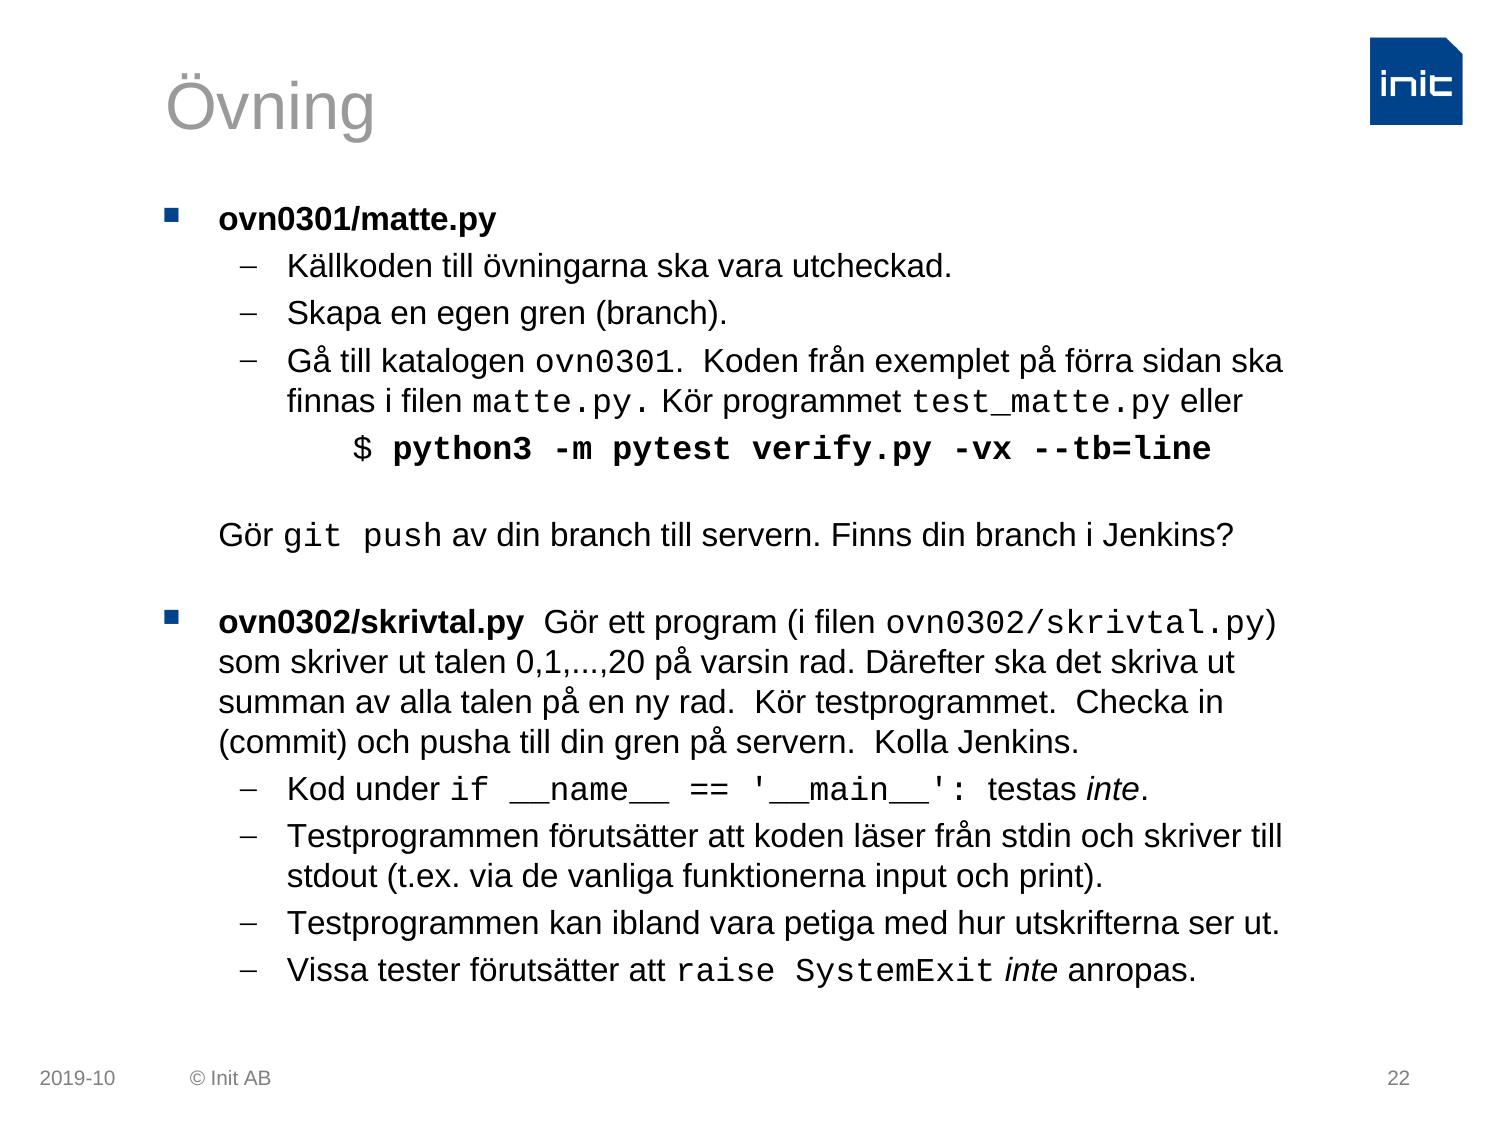

Övning
ovn0301/matte.py
Källkoden till övningarna ska vara utcheckad.
Skapa en egen gren (branch).
Gå till katalogen ovn0301. Koden från exemplet på förra sidan ska finnas i filen matte.py. Kör programmet test_matte.py eller
$ python3 -m pytest verify.py -vx --tb=line
Gör git push av din branch till servern. Finns din branch i Jenkins?
ovn0302/skrivtal.py Gör ett program (i filen ovn0302/skrivtal.py) som skriver ut talen 0,1,...,20 på varsin rad. Därefter ska det skriva ut summan av alla talen på en ny rad. Kör testprogrammet. Checka in (commit) och pusha till din gren på servern. Kolla Jenkins.
Kod under if __name__ == '__main__': testas inte.
Testprogrammen förutsätter att koden läser från stdin och skriver till stdout (t.ex. via de vanliga funktionerna input och print).
Testprogrammen kan ibland vara petiga med hur utskrifterna ser ut.
Vissa tester förutsätter att raise SystemExit inte anropas.
2019-10
© Init AB